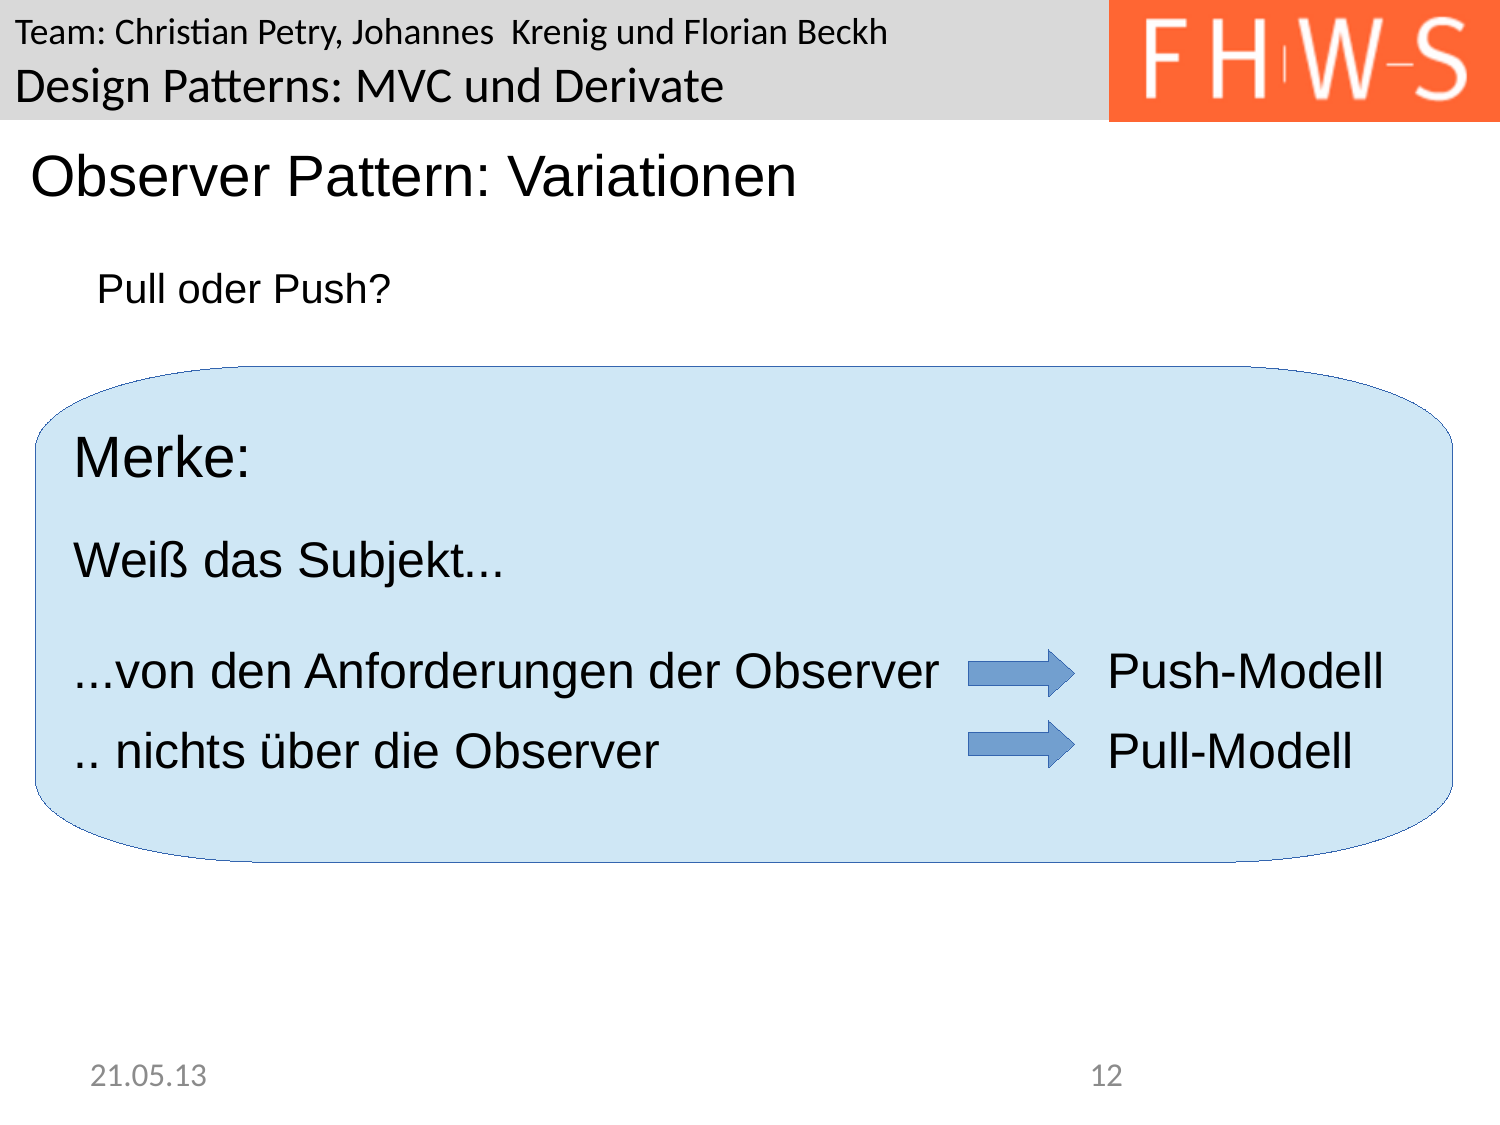

Observer Pattern: Variationen
Pull oder Push?
Merke:
Weiß das Subjekt...
...von den Anforderungen der Observer 			Push-Modell
.. nichts über die Observer							Pull-Modell
21.05.13